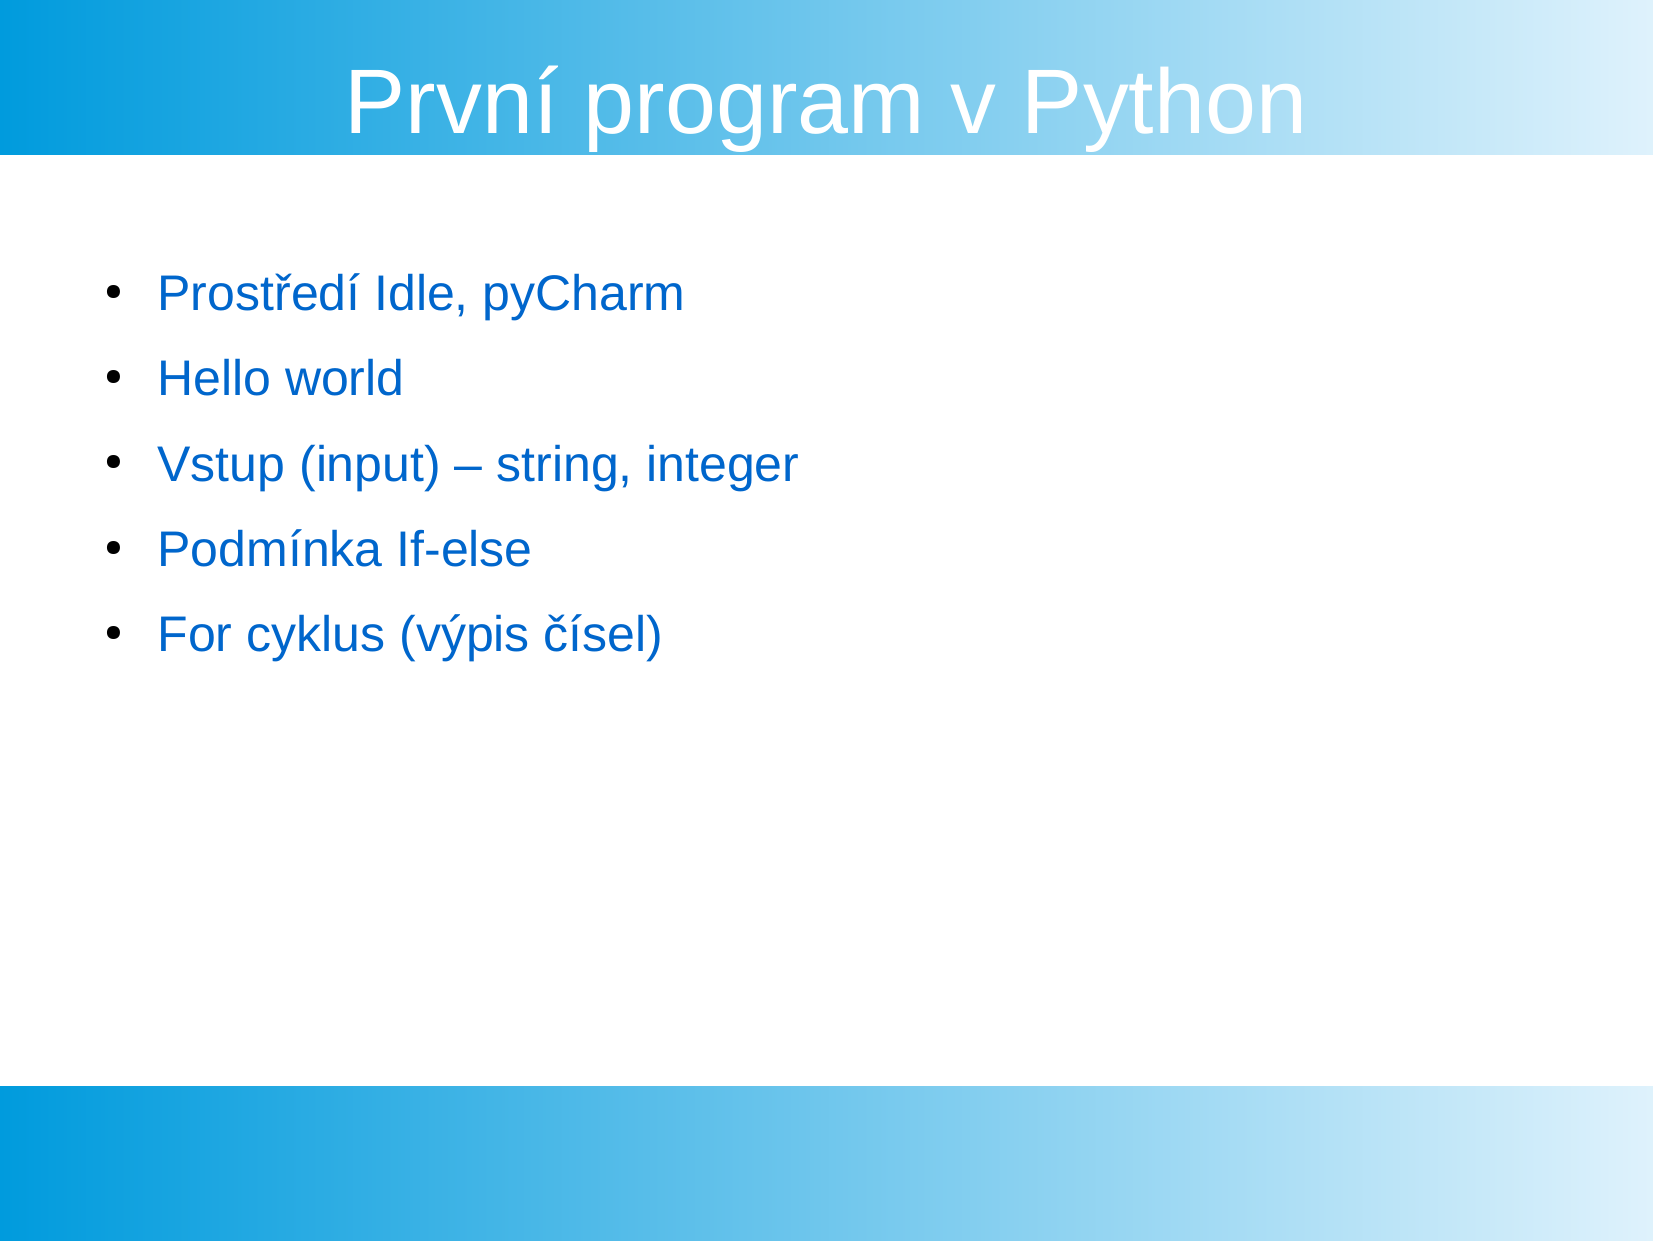

# První program v Python
Prostředí Idle, pyCharm
Hello world
Vstup (input) – string, integer
Podmínka If-else
For cyklus (výpis čísel)